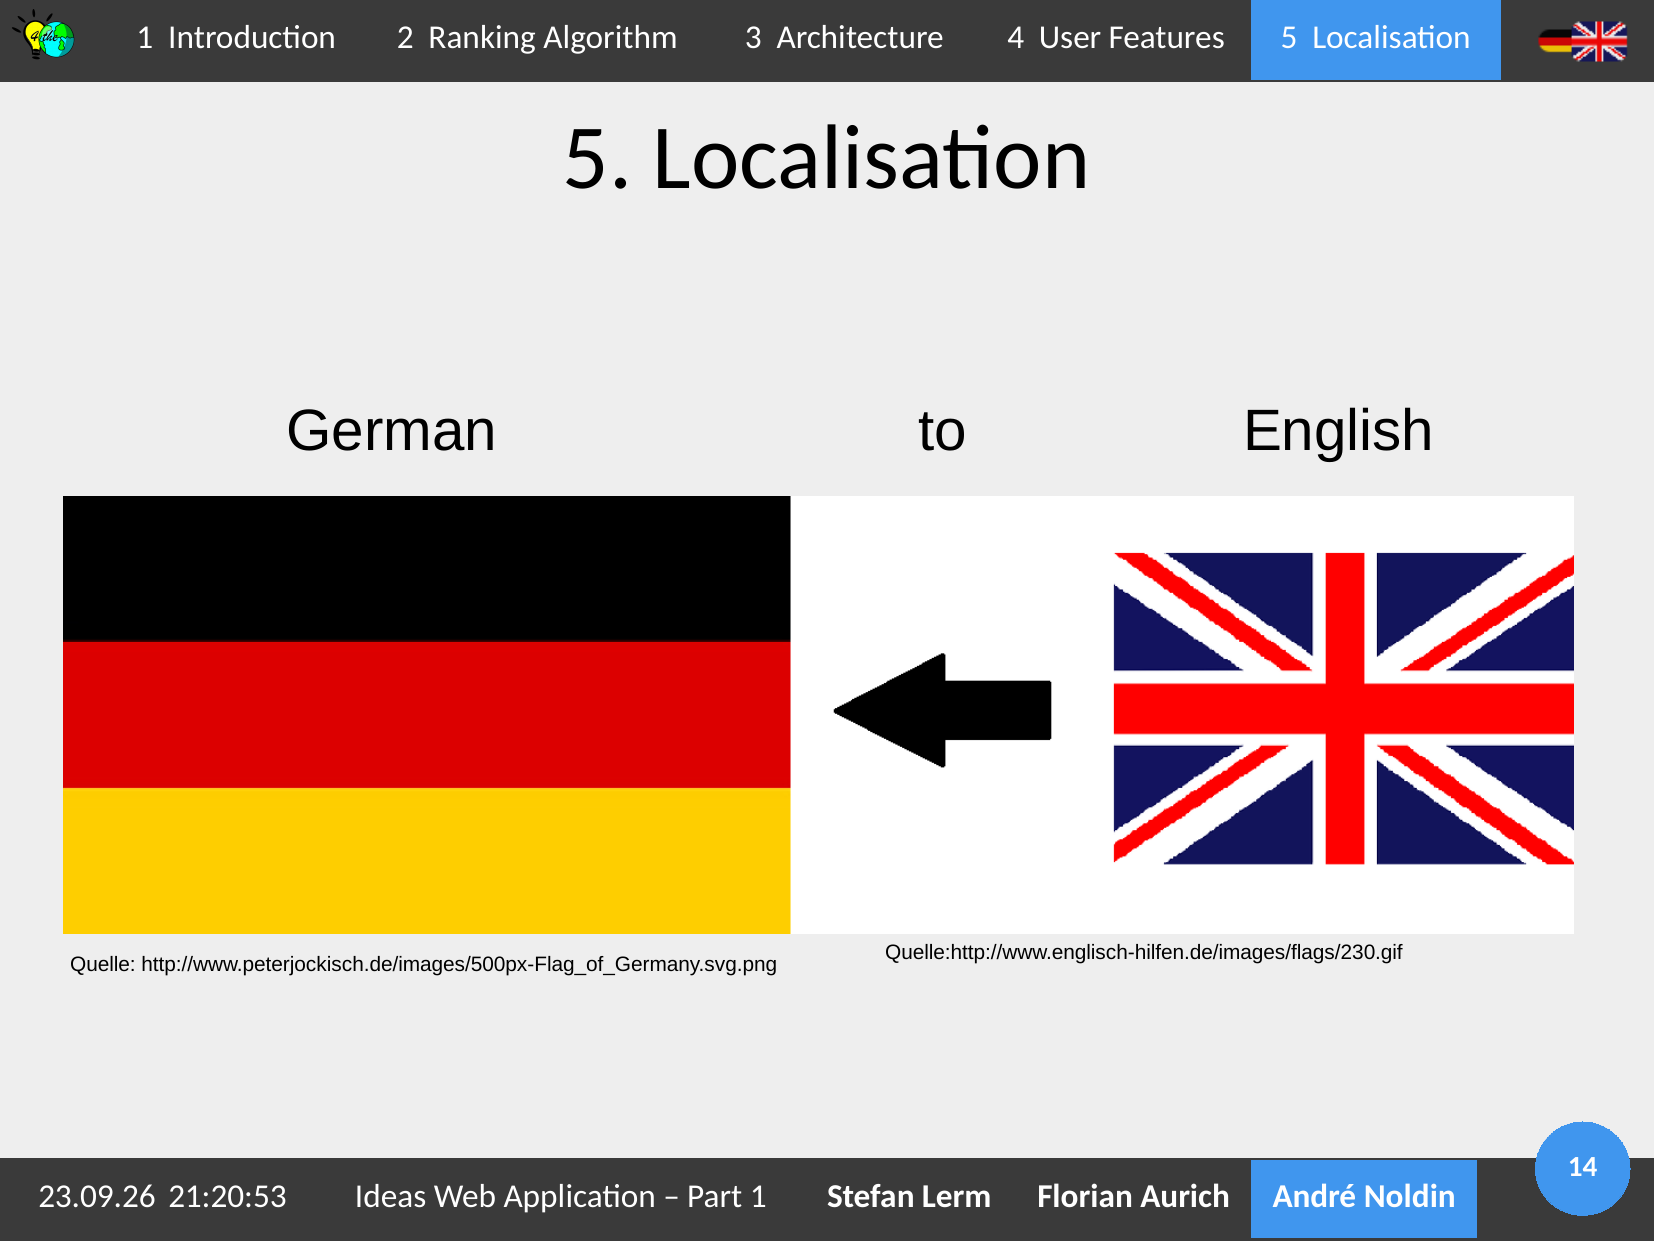

1 Introduction
2 Ranking Algorithm
3 Architecture
4 User Features
5 Localisation
# 5. Localisation
German to English
Quelle: http://www.peterjockisch.de/images/ 	500px-Flag_of_Germany.svg.png
Quelle:http://www.englisch-hilfen.de/images/flags/230.gif
Quelle: http://www.peterjockisch.de/images/500px-Flag_of_Germany.svg.png
Ideas Web Application – Part 1
Stefan Lerm
Florian Aurich
André Noldin